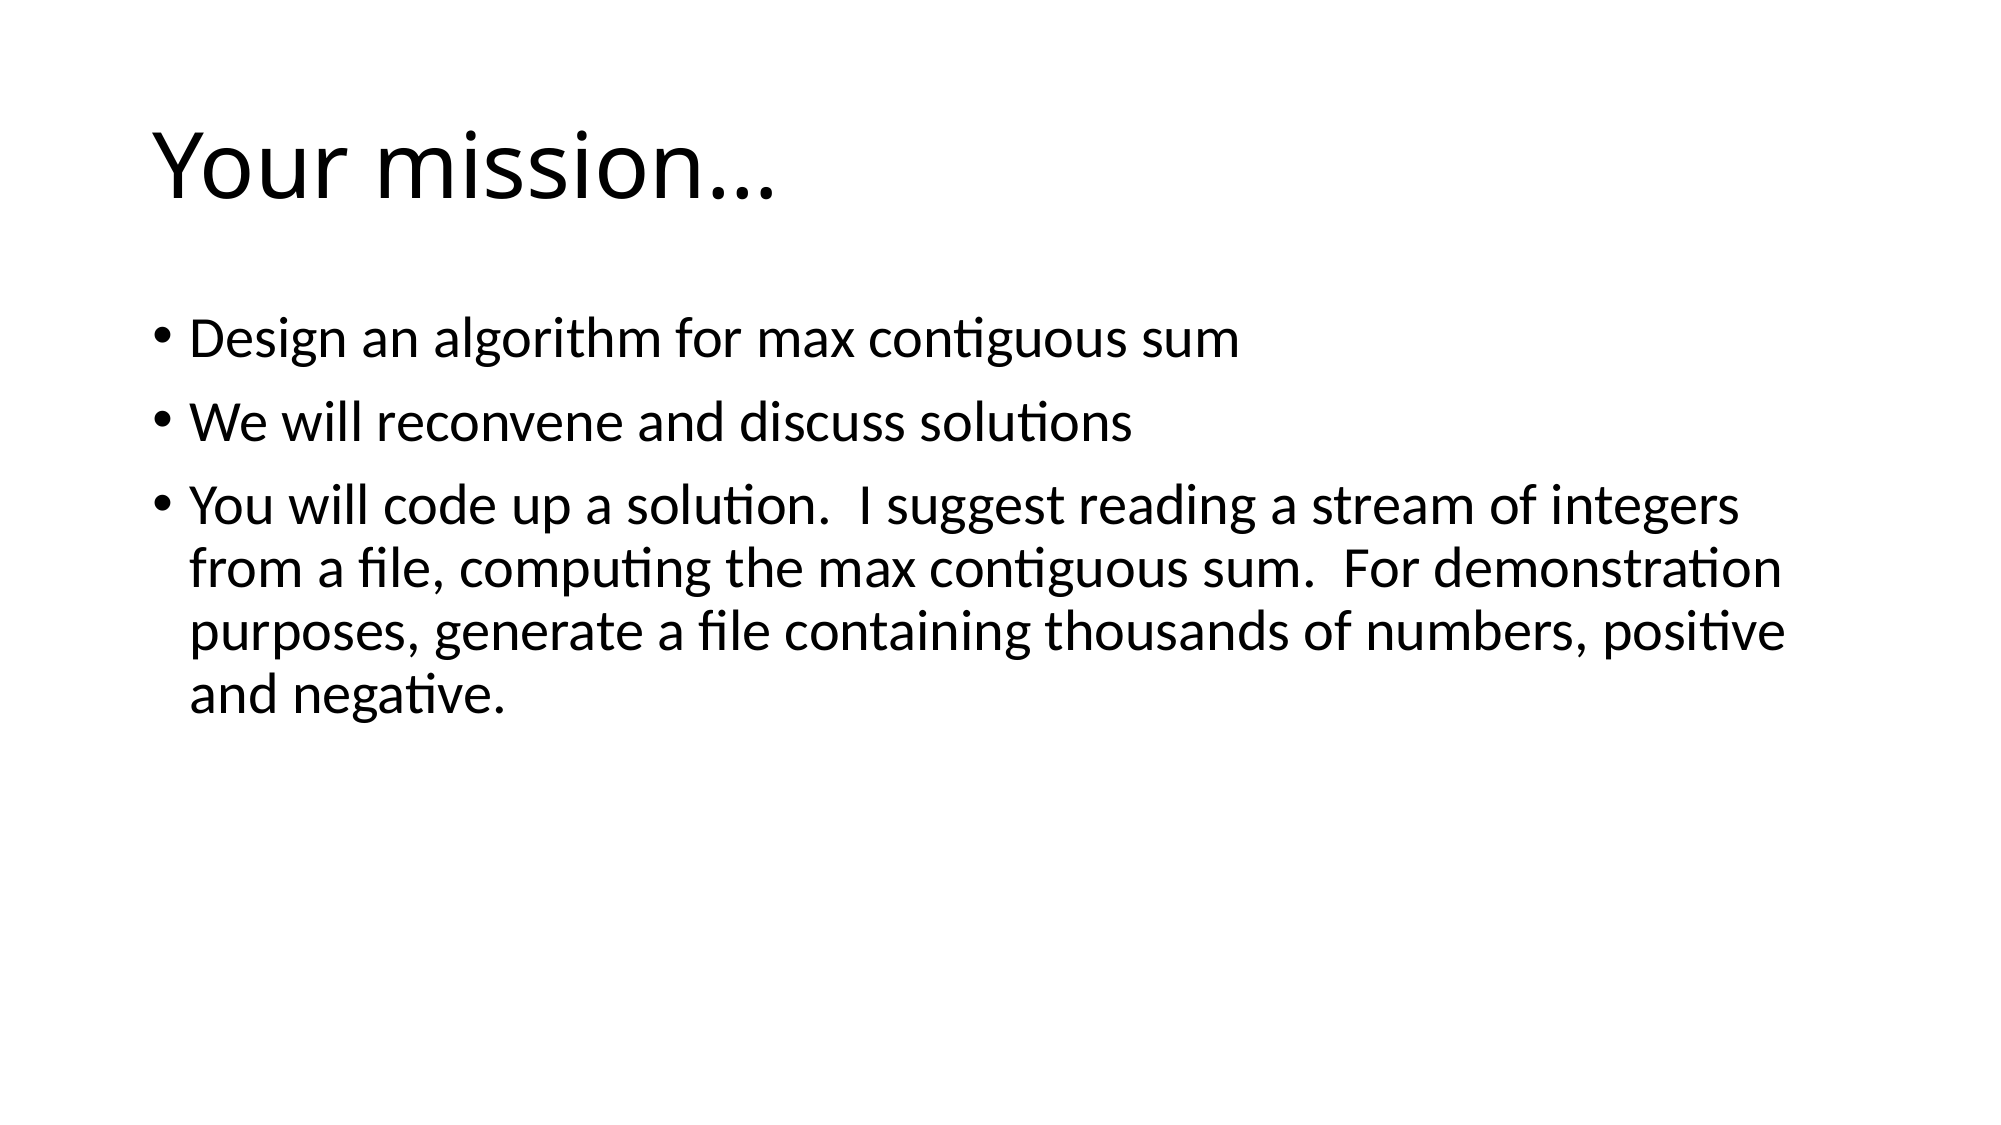

# Your mission…
Design an algorithm for max contiguous sum
We will reconvene and discuss solutions
You will code up a solution. I suggest reading a stream of integers from a file, computing the max contiguous sum. For demonstration purposes, generate a file containing thousands of numbers, positive and negative.